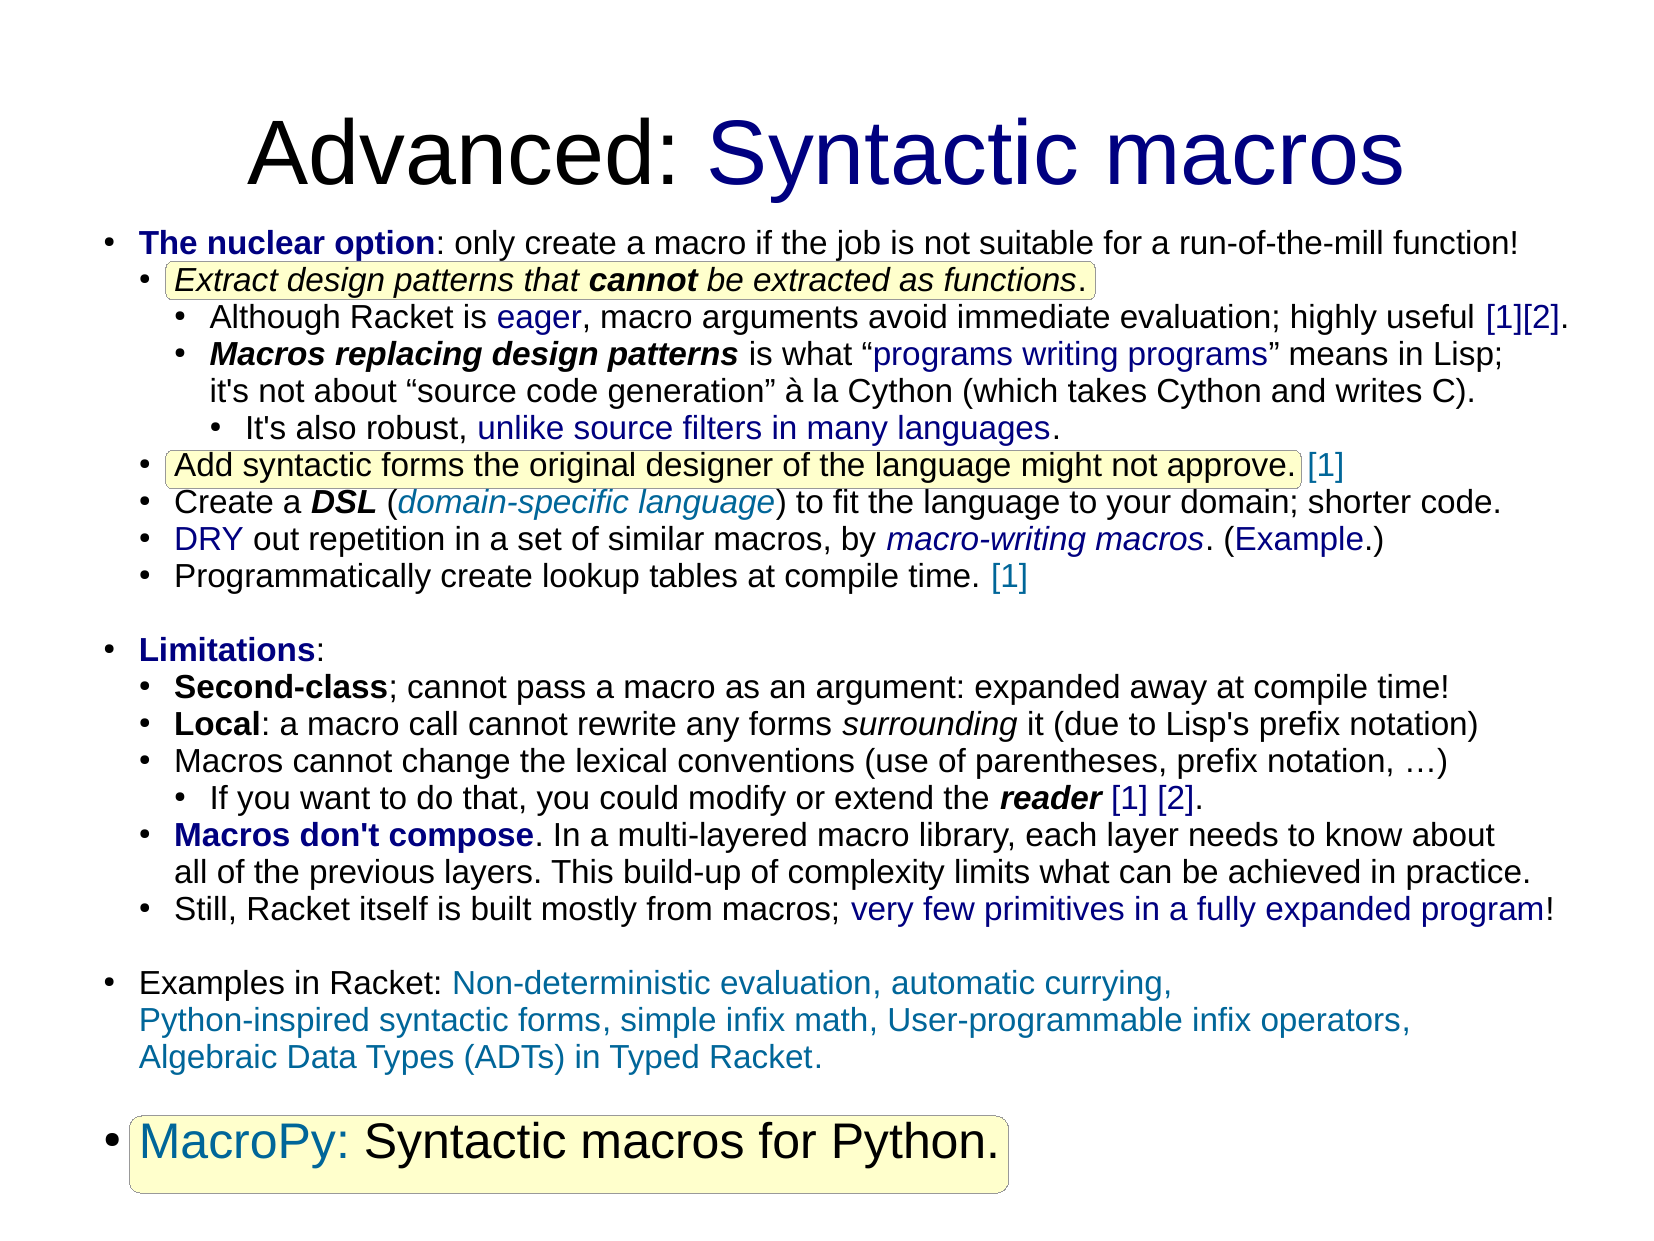

# Advanced: Syntactic macros
The nuclear option: only create a macro if the job is not suitable for a run-of-the-mill function!
Extract design patterns that cannot be extracted as functions.
Although Racket is eager, macro arguments avoid immediate evaluation; highly useful [1][2].
Macros replacing design patterns is what “programs writing programs” means in Lisp;
it's not about “source code generation” à la Cython (which takes Cython and writes C).
It's also robust, unlike source filters in many languages.
Add syntactic forms the original designer of the language might not approve. [1]
Create a DSL (domain-specific language) to fit the language to your domain; shorter code.
DRY out repetition in a set of similar macros, by macro-writing macros. (Example.)
Programmatically create lookup tables at compile time. [1]
Limitations:
Second-class; cannot pass a macro as an argument: expanded away at compile time!
Local: a macro call cannot rewrite any forms surrounding it (due to Lisp's prefix notation)
Macros cannot change the lexical conventions (use of parentheses, prefix notation, …)
If you want to do that, you could modify or extend the reader [1] [2].
Macros don't compose. In a multi-layered macro library, each layer needs to know about
all of the previous layers. This build-up of complexity limits what can be achieved in practice.
Still, Racket itself is built mostly from macros; very few primitives in a fully expanded program!
Examples in Racket: Non-deterministic evaluation, automatic currying, Python-inspired syntactic forms, simple infix math, User-programmable infix operators, Algebraic Data Types (ADTs) in Typed Racket.
MacroPy: Syntactic macros for Python.